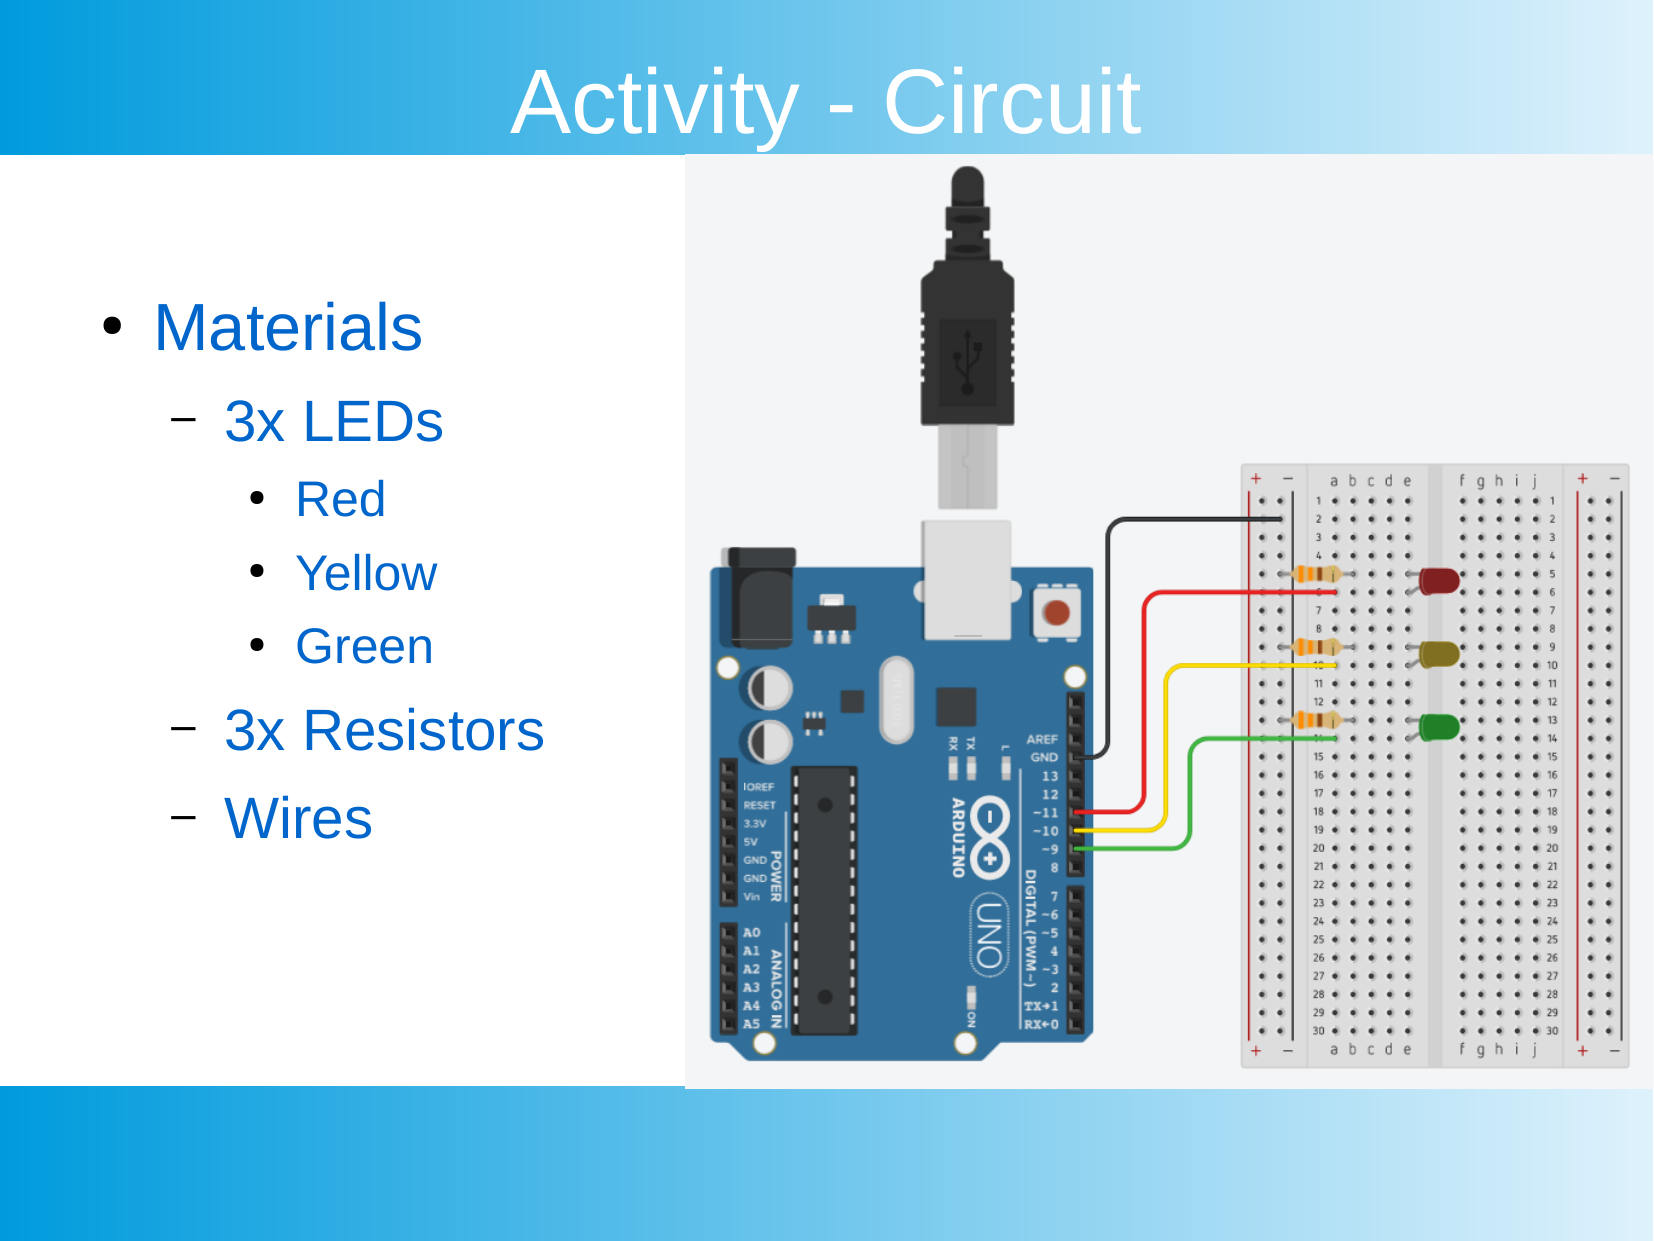

# Activity - Circuit
Materials
3x LEDs
Red
Yellow
Green
3x Resistors
Wires